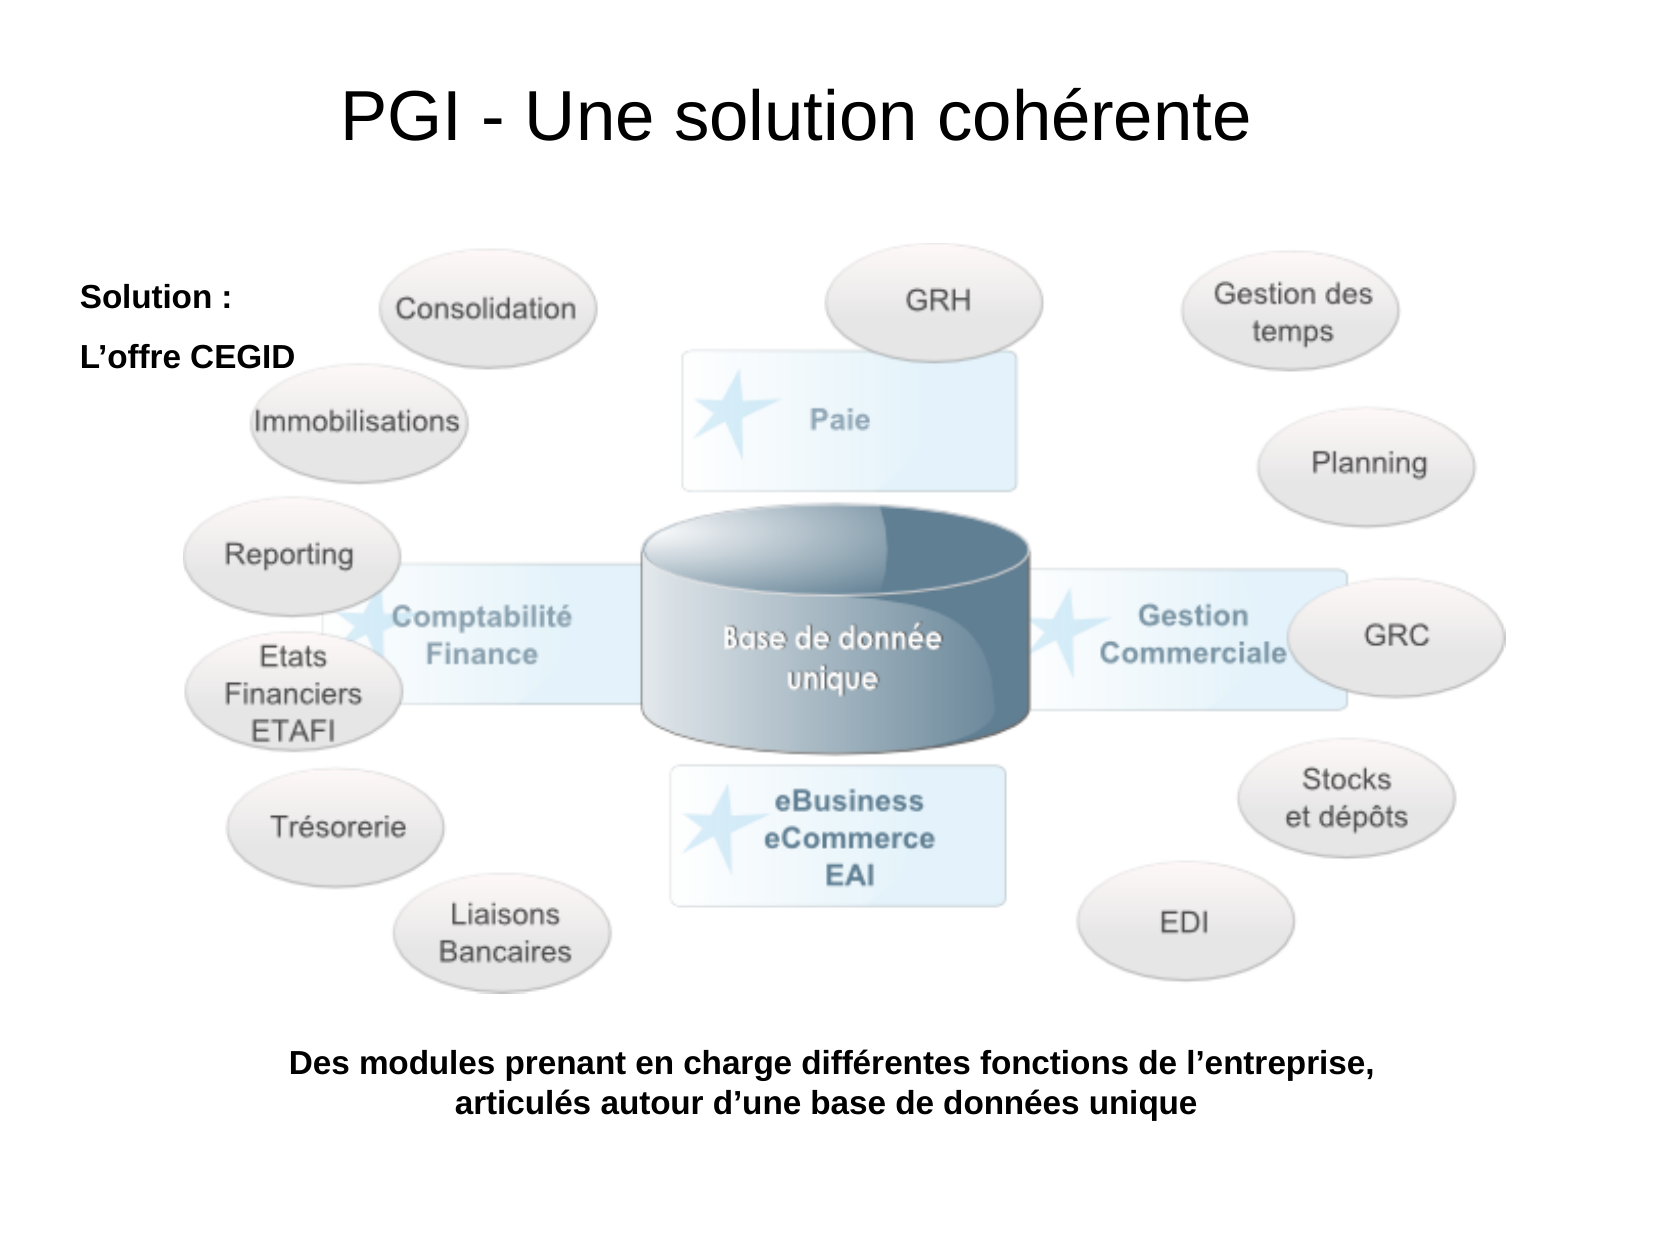

# PGI - Une solution cohérente
Solution :
L’offre CEGID
Des modules prenant en charge différentes fonctions de l’entreprise, articulés autour d’une base de données unique